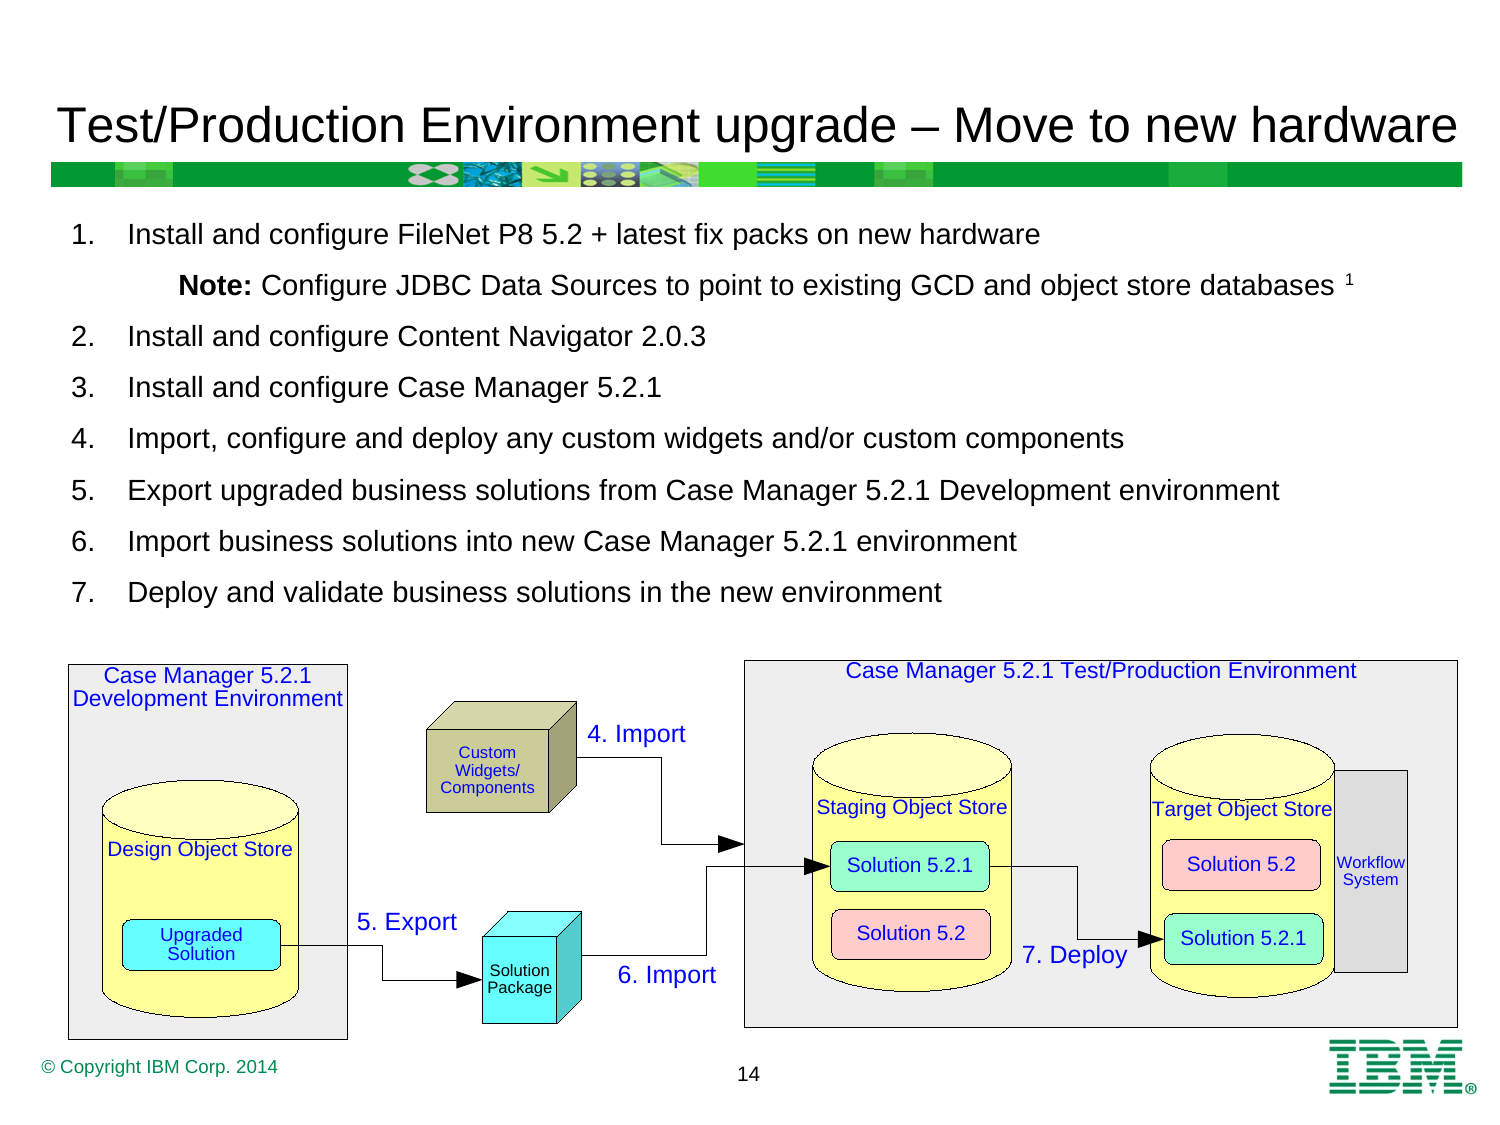

# Test/Production Environment upgrade – Move to new hardware
Install and configure FileNet P8 5.2 + latest fix packs on new hardware
 Note: Configure JDBC Data Sources to point to existing GCD and object store databases 1
Install and configure Content Navigator 2.0.3
Install and configure Case Manager 5.2.1
Import, configure and deploy any custom widgets and/or custom components
Export upgraded business solutions from Case Manager 5.2.1 Development environment
Import business solutions into new Case Manager 5.2.1 environment
Deploy and validate business solutions in the new environment
Case Manager 5.2.1 Test/Production Environment
Case Manager 5.2.1 Development Environment
Custom Widgets/ Components
4. Import
Staging Object Store
Target Object Store
Workflow System
Design Object Store
Solution 5.2
Solution 5.2.1
Solution 5.2
5. Export
Solution Package
Solution 5.2.1
Upgraded Solution
Upgraded Solution
7. Deploy
6. Import
14